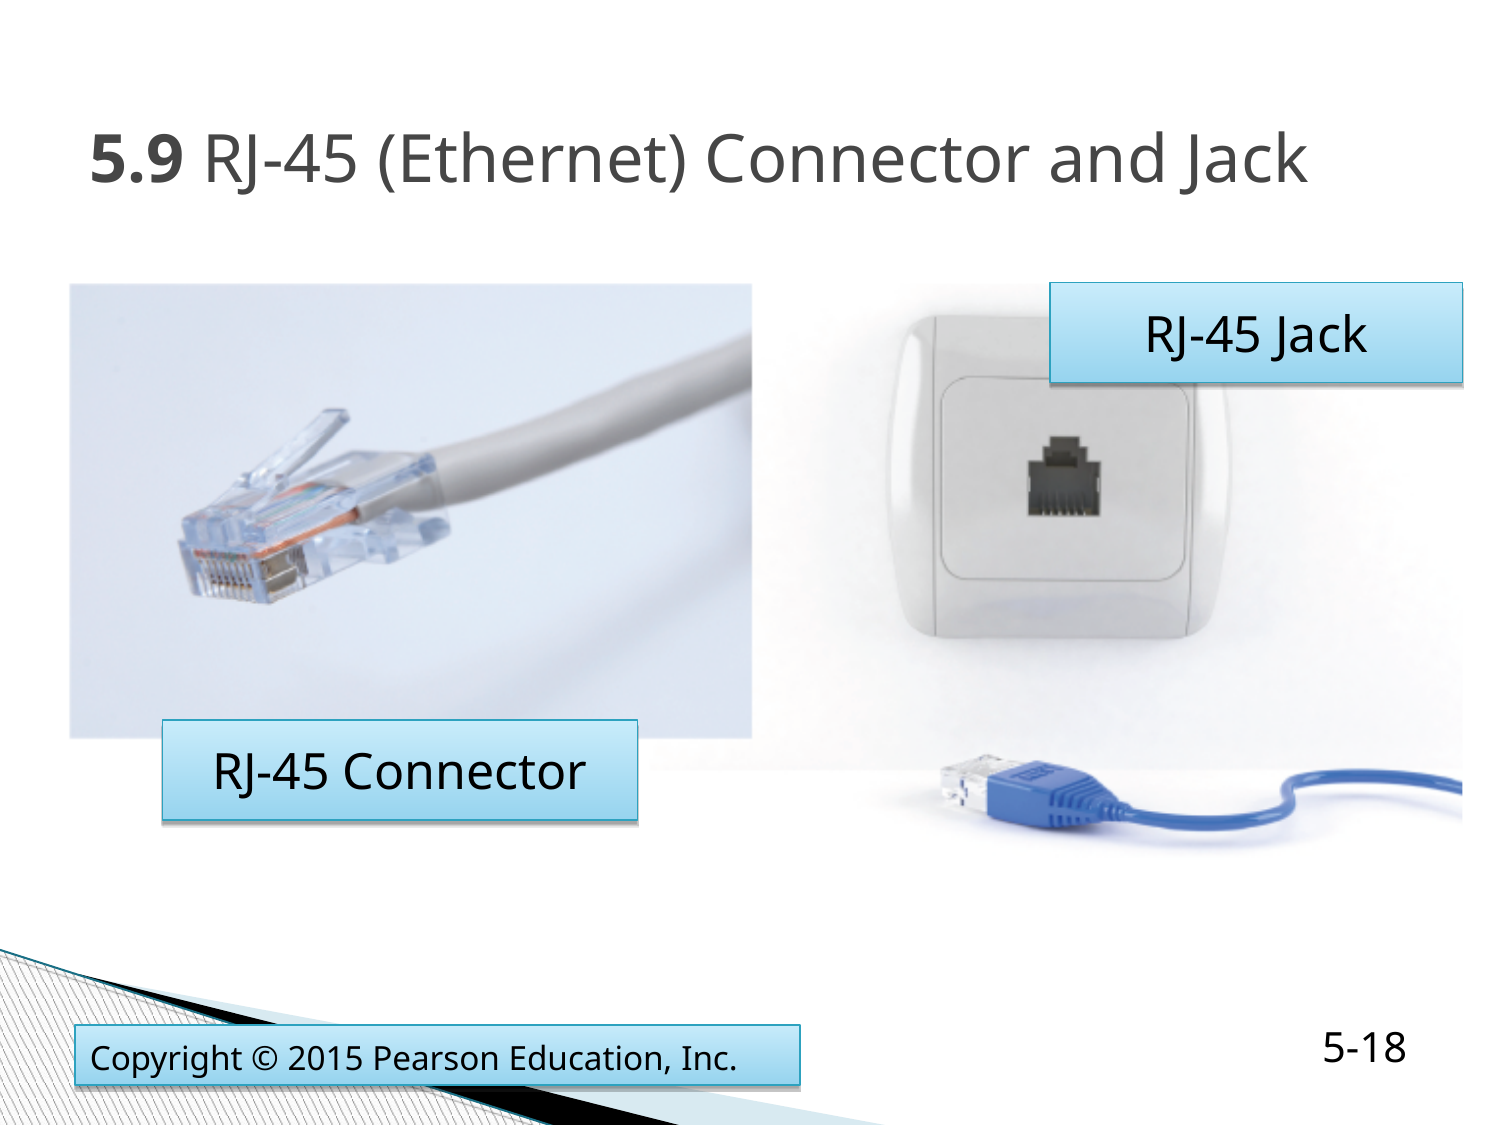

# 5.9 RJ-45 (Ethernet) Connector and Jack
RJ-45 Jack
RJ-45 Connector
Copyright © 2015 Pearson Education, Inc.